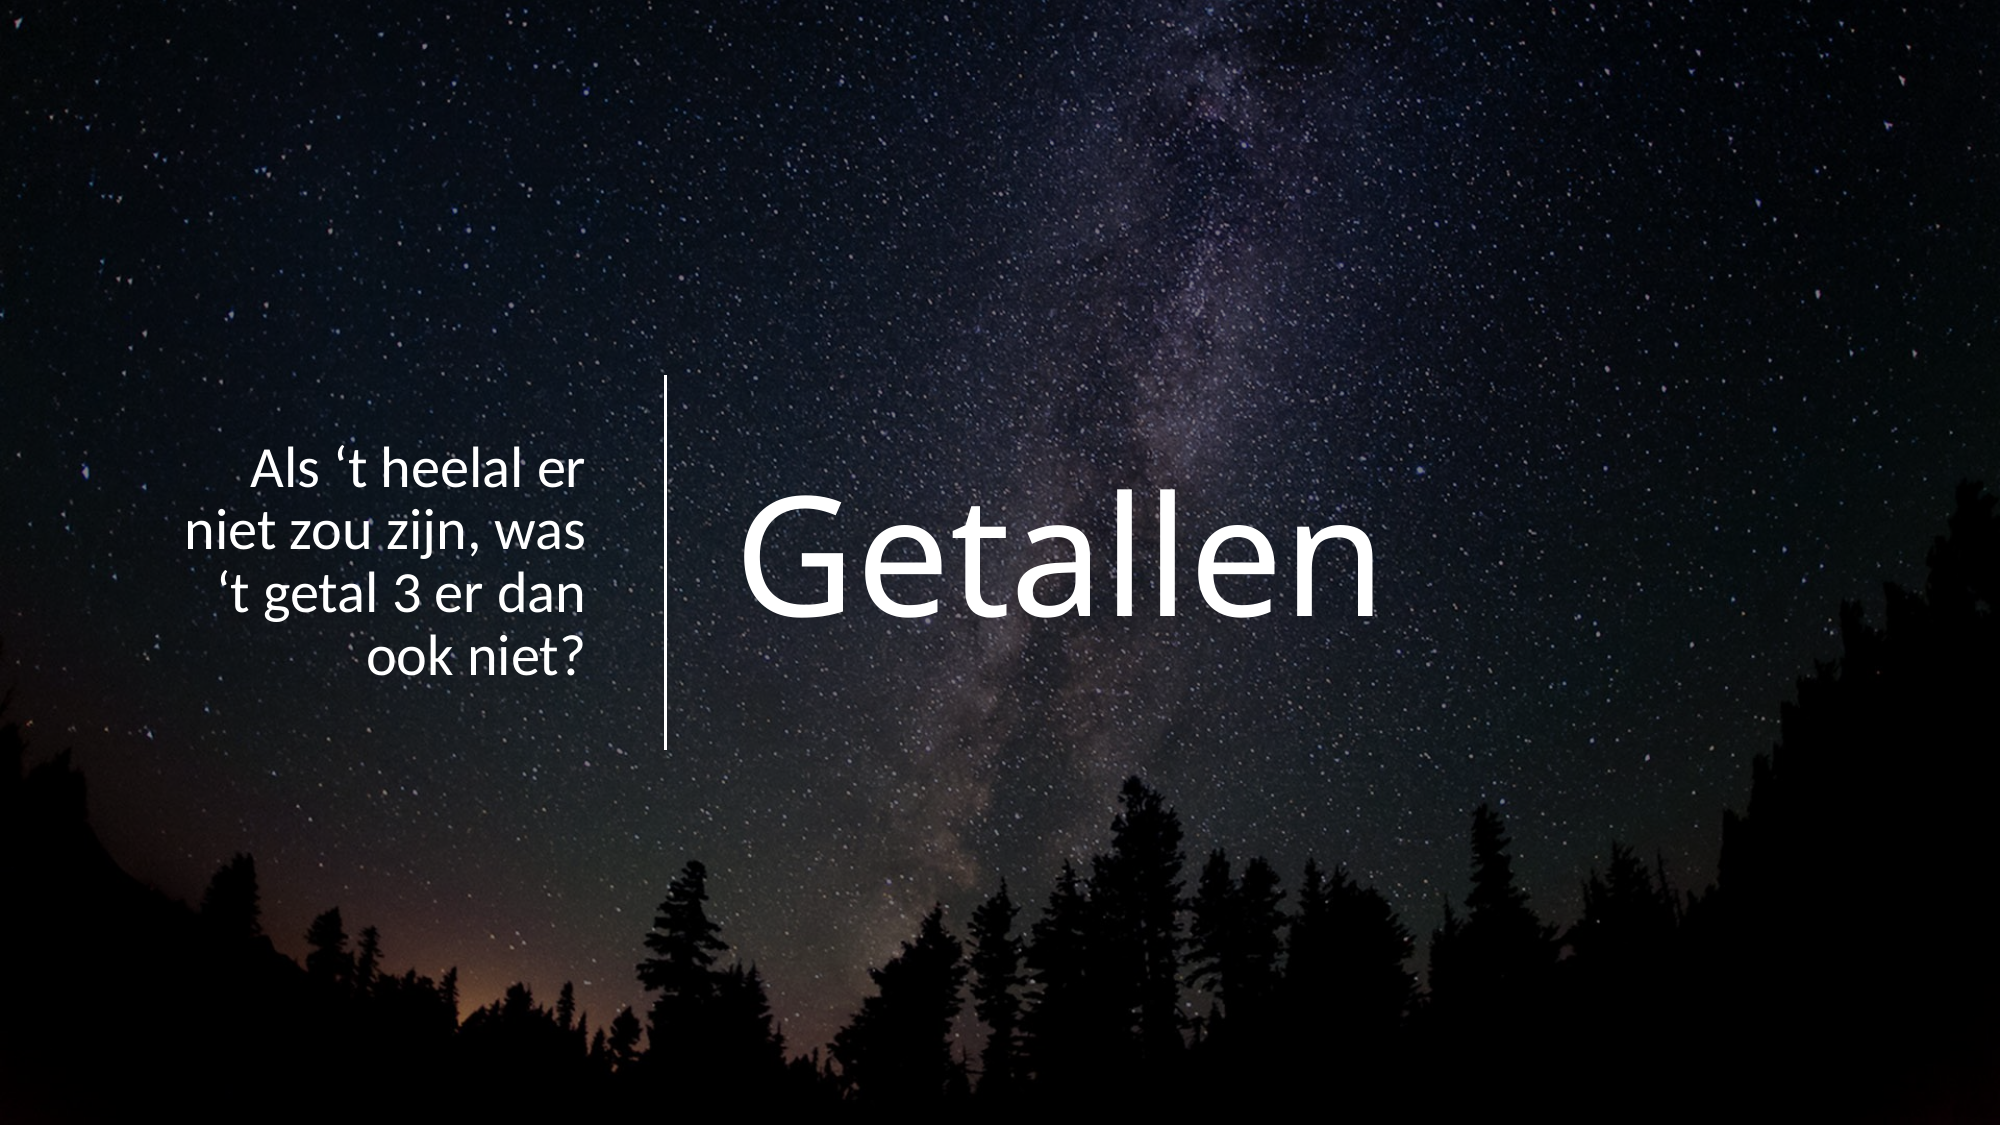

Als ‘t heelal er niet zou zijn, was ‘t getal 3 er dan ook niet?
# Getallen